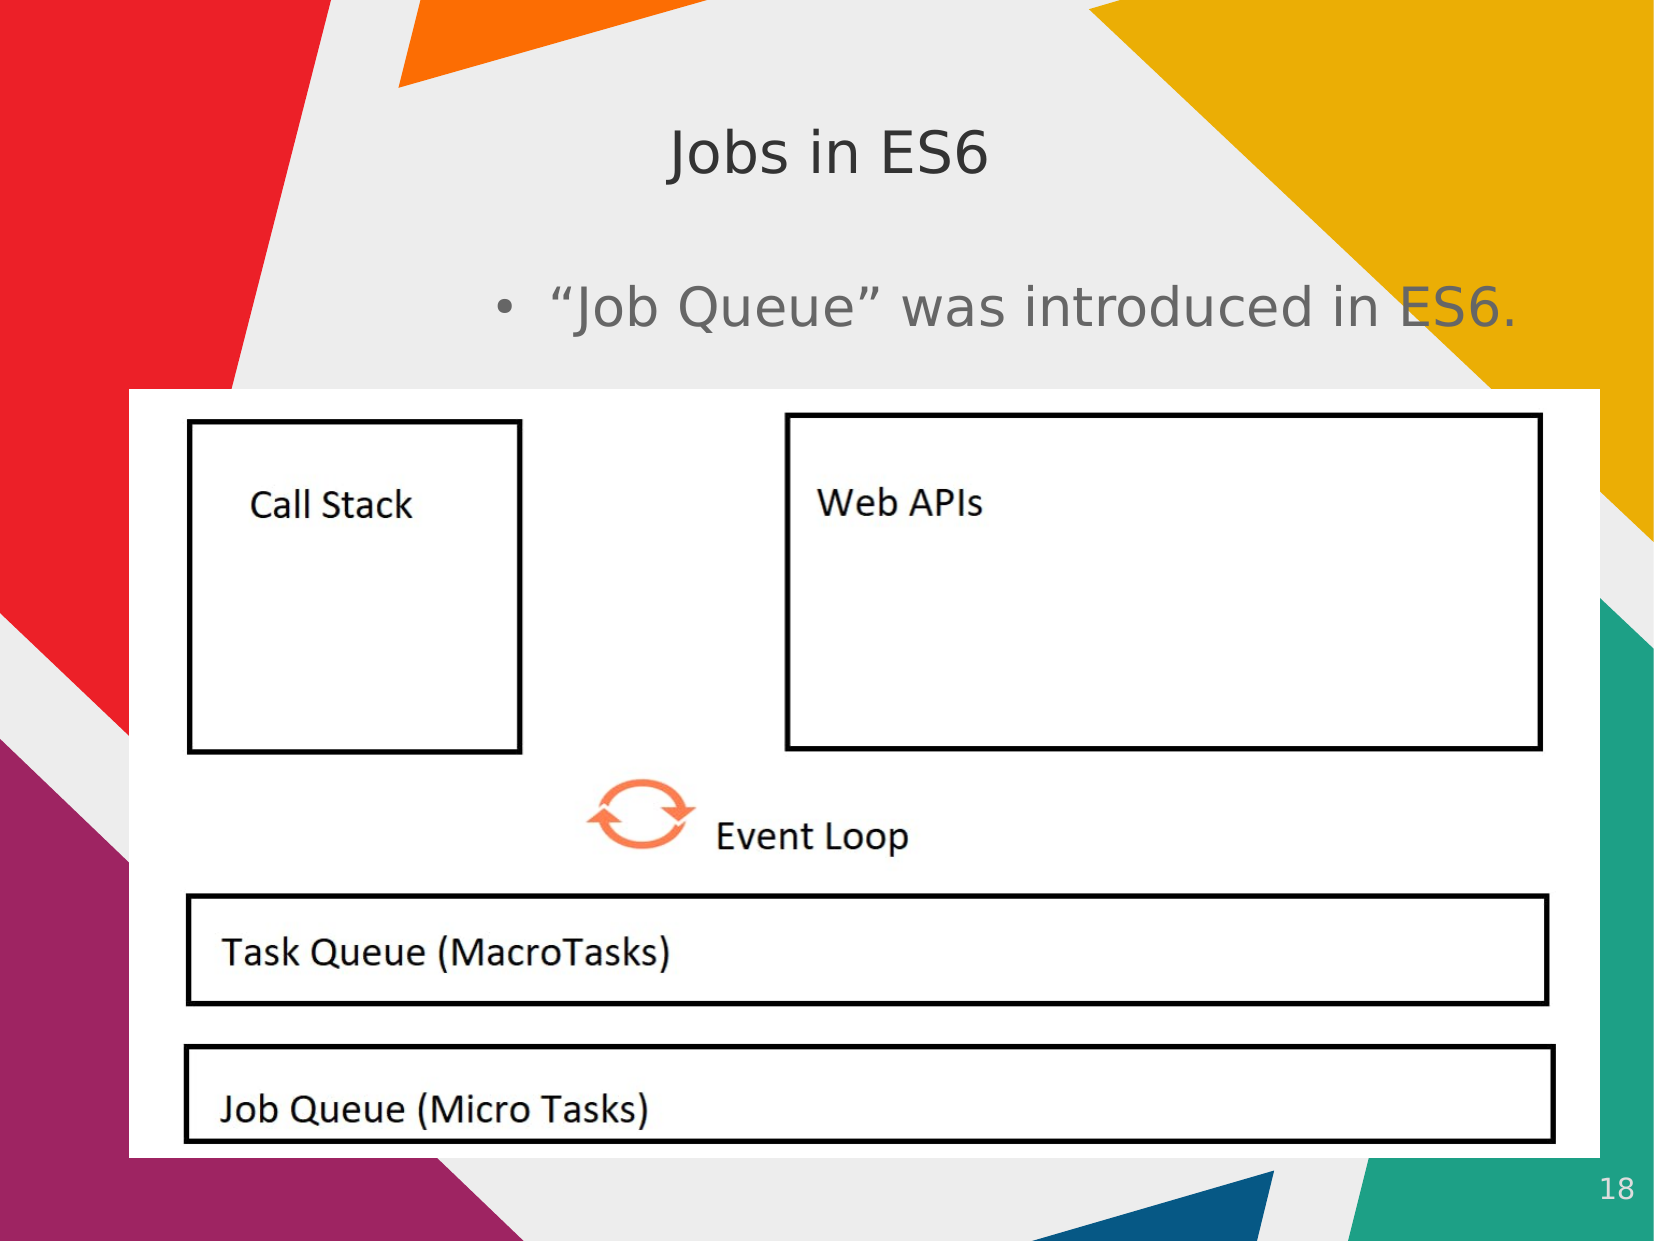

# Jobs in ES6
“Job Queue” was introduced in ES6.
18